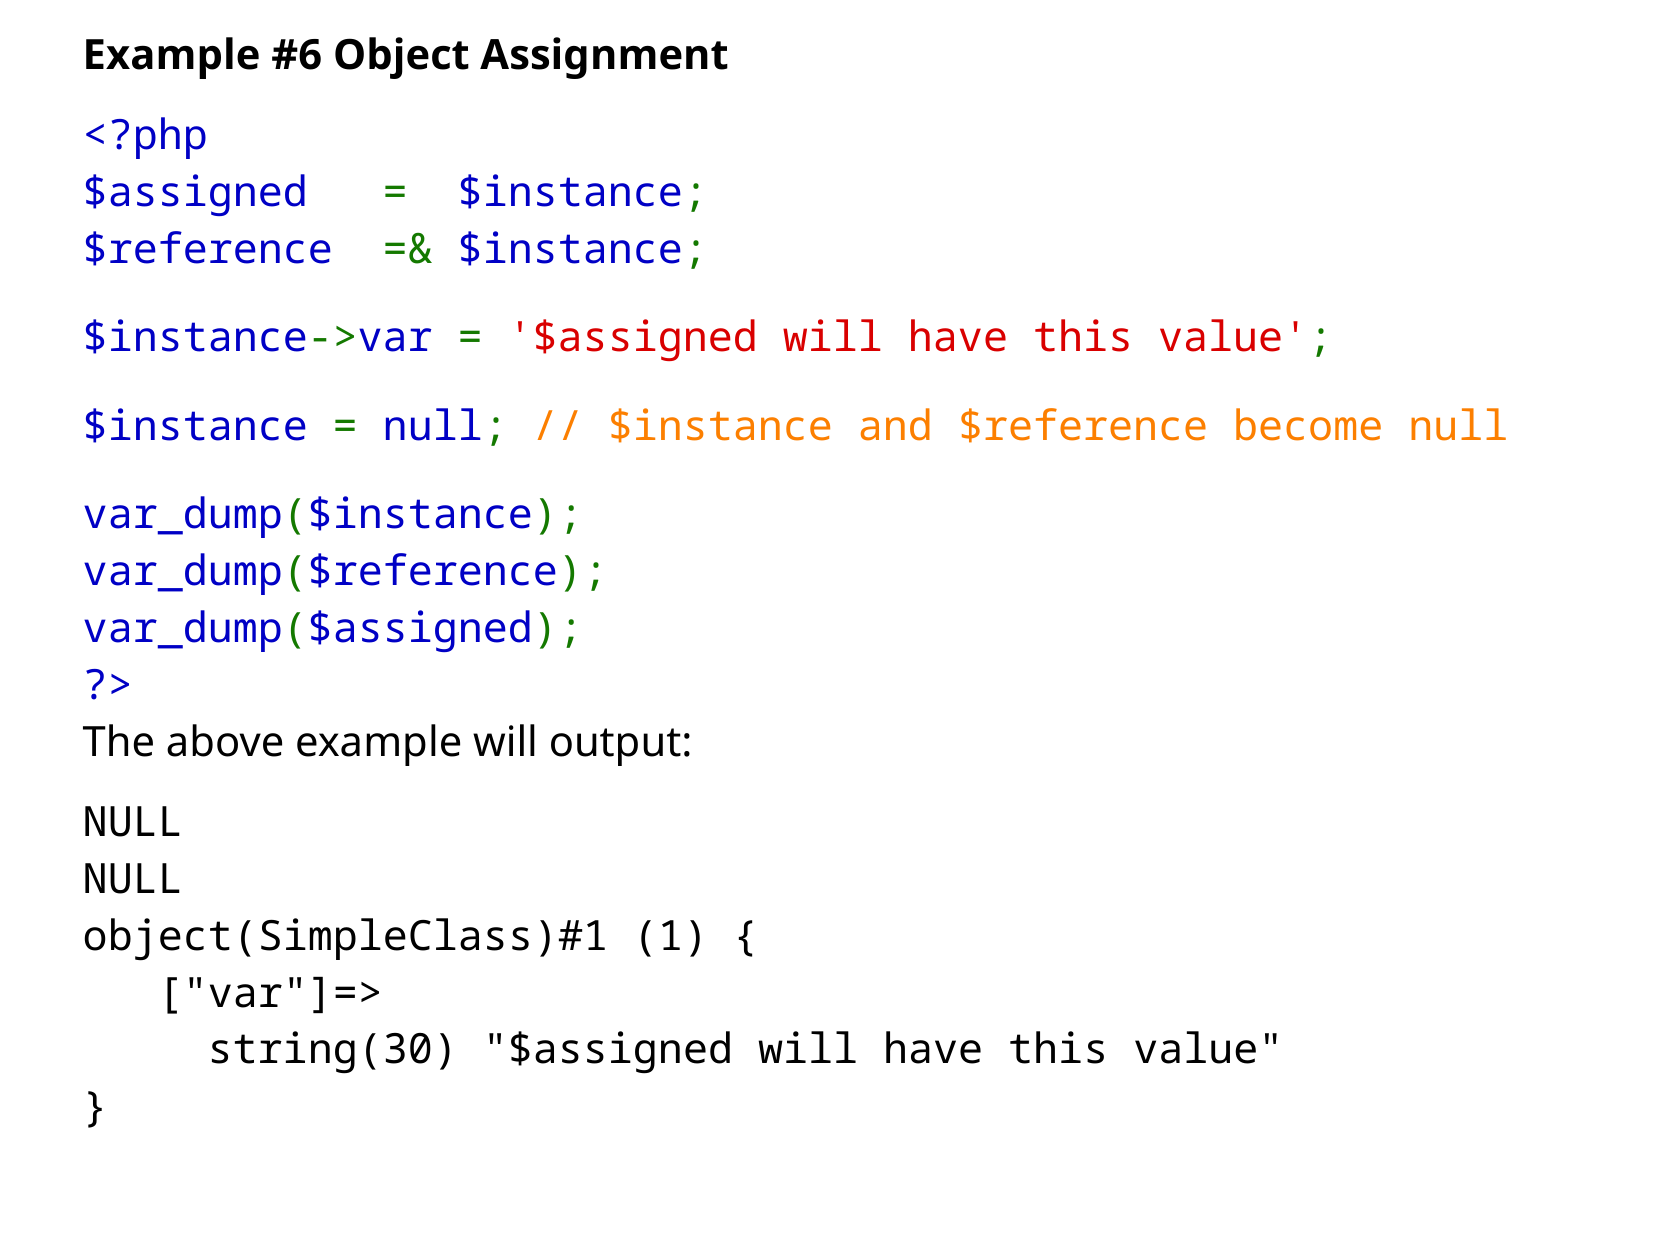

# Example #6 Object Assignment
<?php
$assigned   =  $instance;
$reference  =& $instance;
$instance->var = '$assigned will have this value';
$instance = null; // $instance and $reference become null
var_dump($instance);
var_dump($reference);
var_dump($assigned);
?>
The above example will output:
NULL
NULL
object(SimpleClass)#1 (1) {
 ["var"]=>
 string(30) "$assigned will have this value"
}